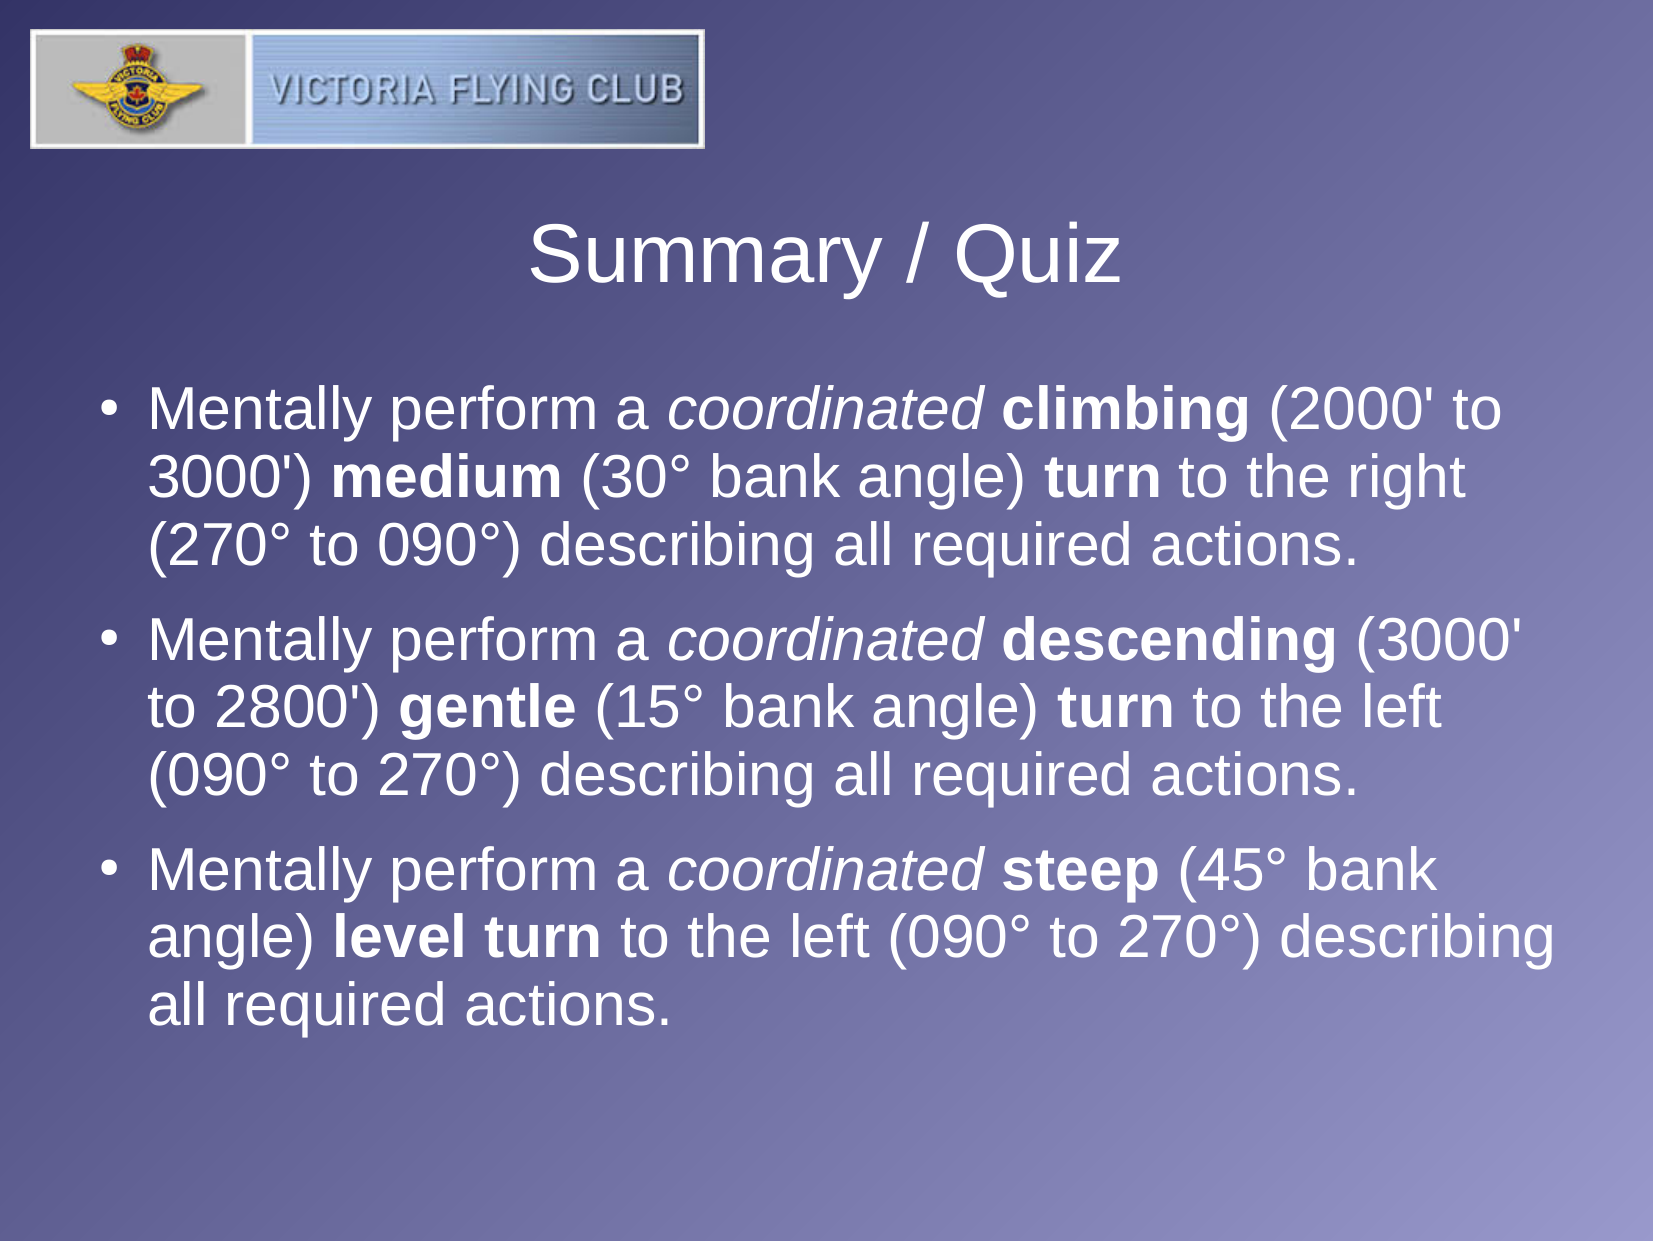

# Summary / Quiz
Mentally perform a coordinated climbing (2000' to 3000') medium (30° bank angle) turn to the right (270° to 090°) describing all required actions.
Mentally perform a coordinated descending (3000' to 2800') gentle (15° bank angle) turn to the left (090° to 270°) describing all required actions.
Mentally perform a coordinated steep (45° bank angle) level turn to the left (090° to 270°) describing all required actions.